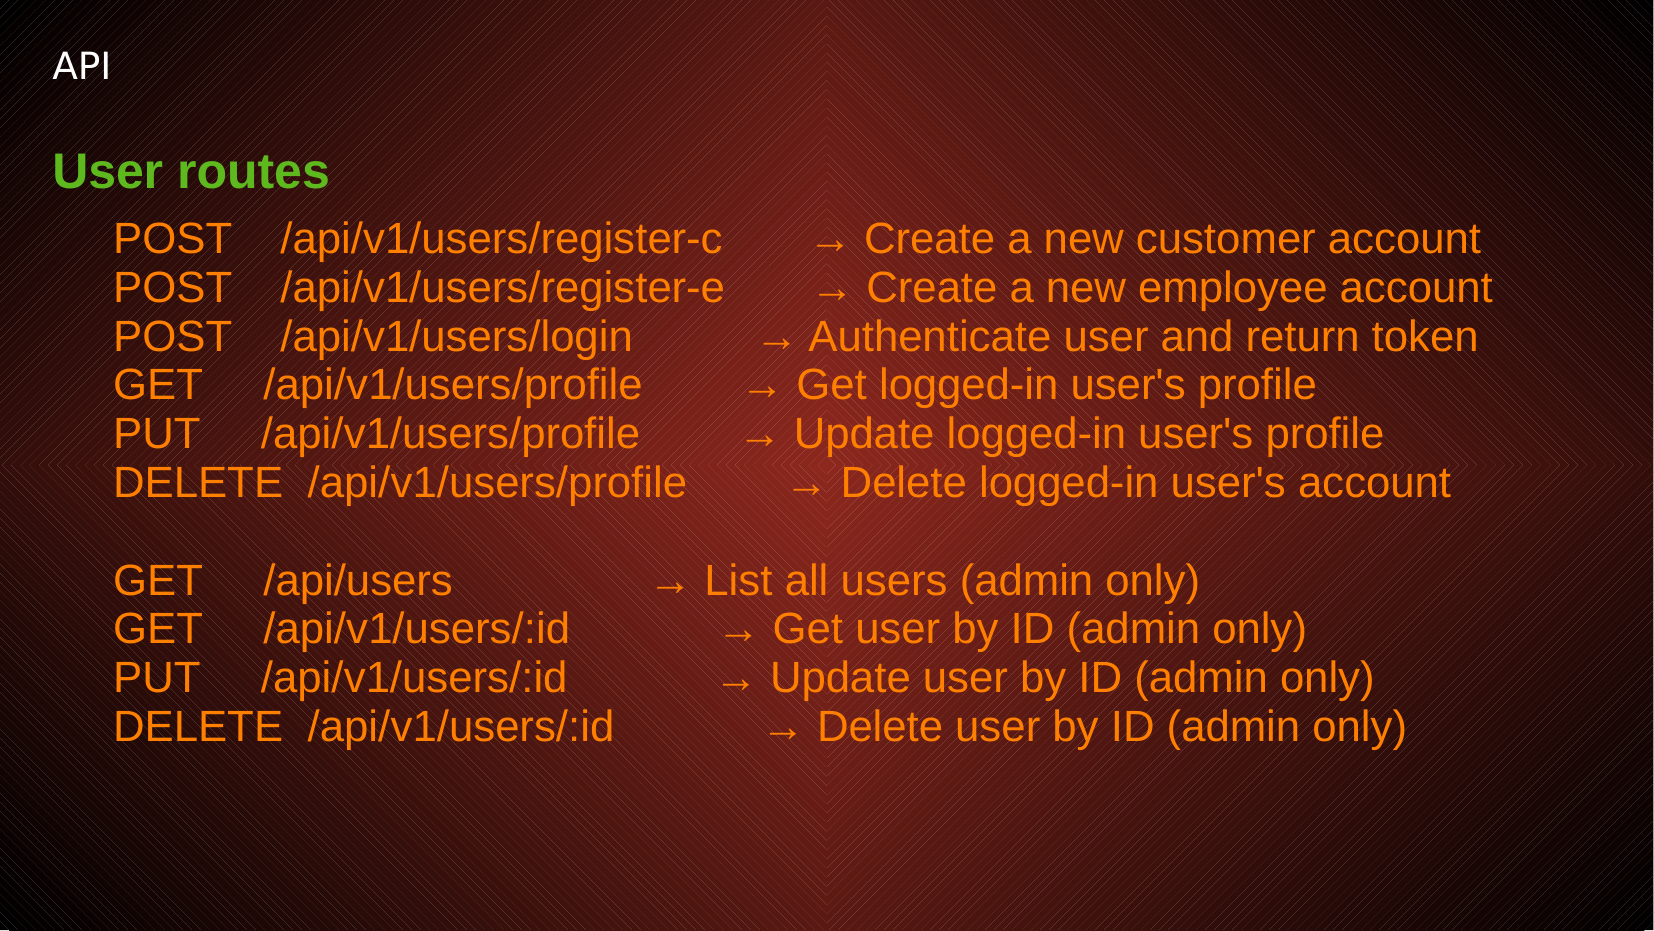

API
User routes
POST /api/v1/users/register-c → Create a new customer account
POST /api/v1/users/register-e → Create a new employee account
POST /api/v1/users/login → Authenticate user and return token
GET /api/v1/users/profile → Get logged-in user's profile
PUT /api/v1/users/profile → Update logged-in user's profile
DELETE /api/v1/users/profile → Delete logged-in user's account
GET /api/users → List all users (admin only)
GET /api/v1/users/:id → Get user by ID (admin only)
PUT /api/v1/users/:id → Update user by ID (admin only)
DELETE /api/v1/users/:id → Delete user by ID (admin only)